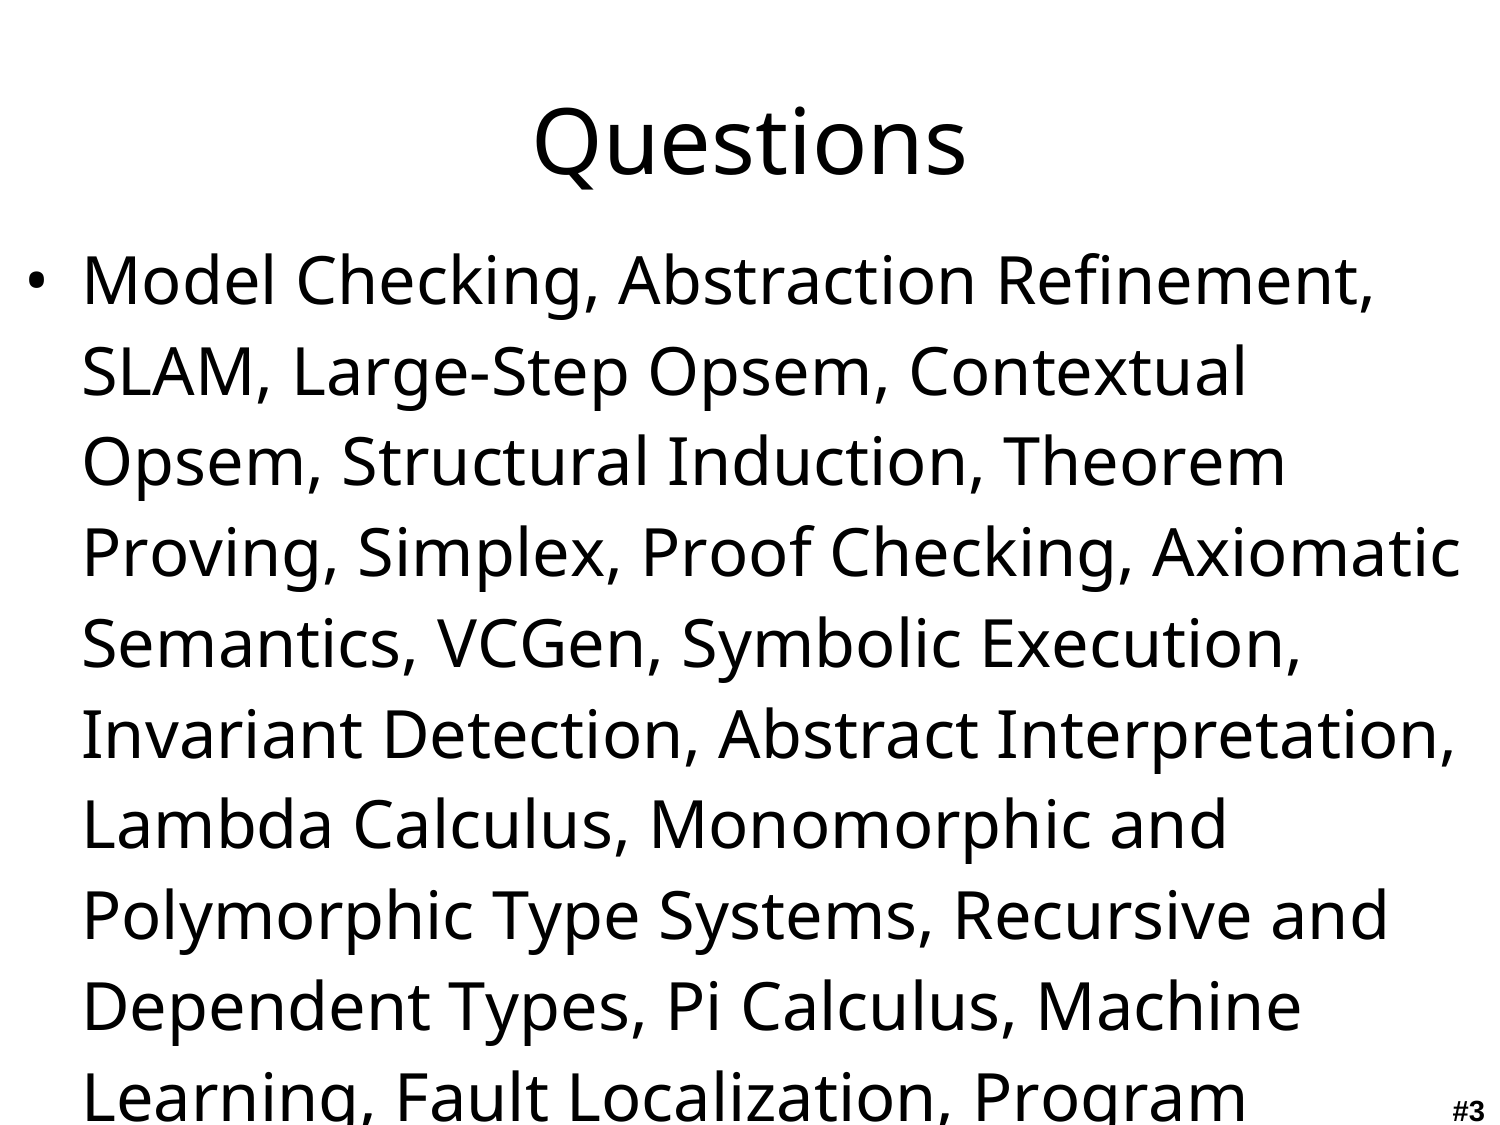

# Questions
Model Checking, Abstraction Refinement, SLAM, Large-Step Opsem, Contextual Opsem, Structural Induction, Theorem Proving, Simplex, Proof Checking, Axiomatic Semantics, VCGen, Symbolic Execution, Invariant Detection, Abstract Interpretation, Lambda Calculus, Monomorphic and Polymorphic Type Systems, Recursive and Dependent Types, Pi Calculus, Machine Learning, Fault Localization, Program Repair, Instructor.
3